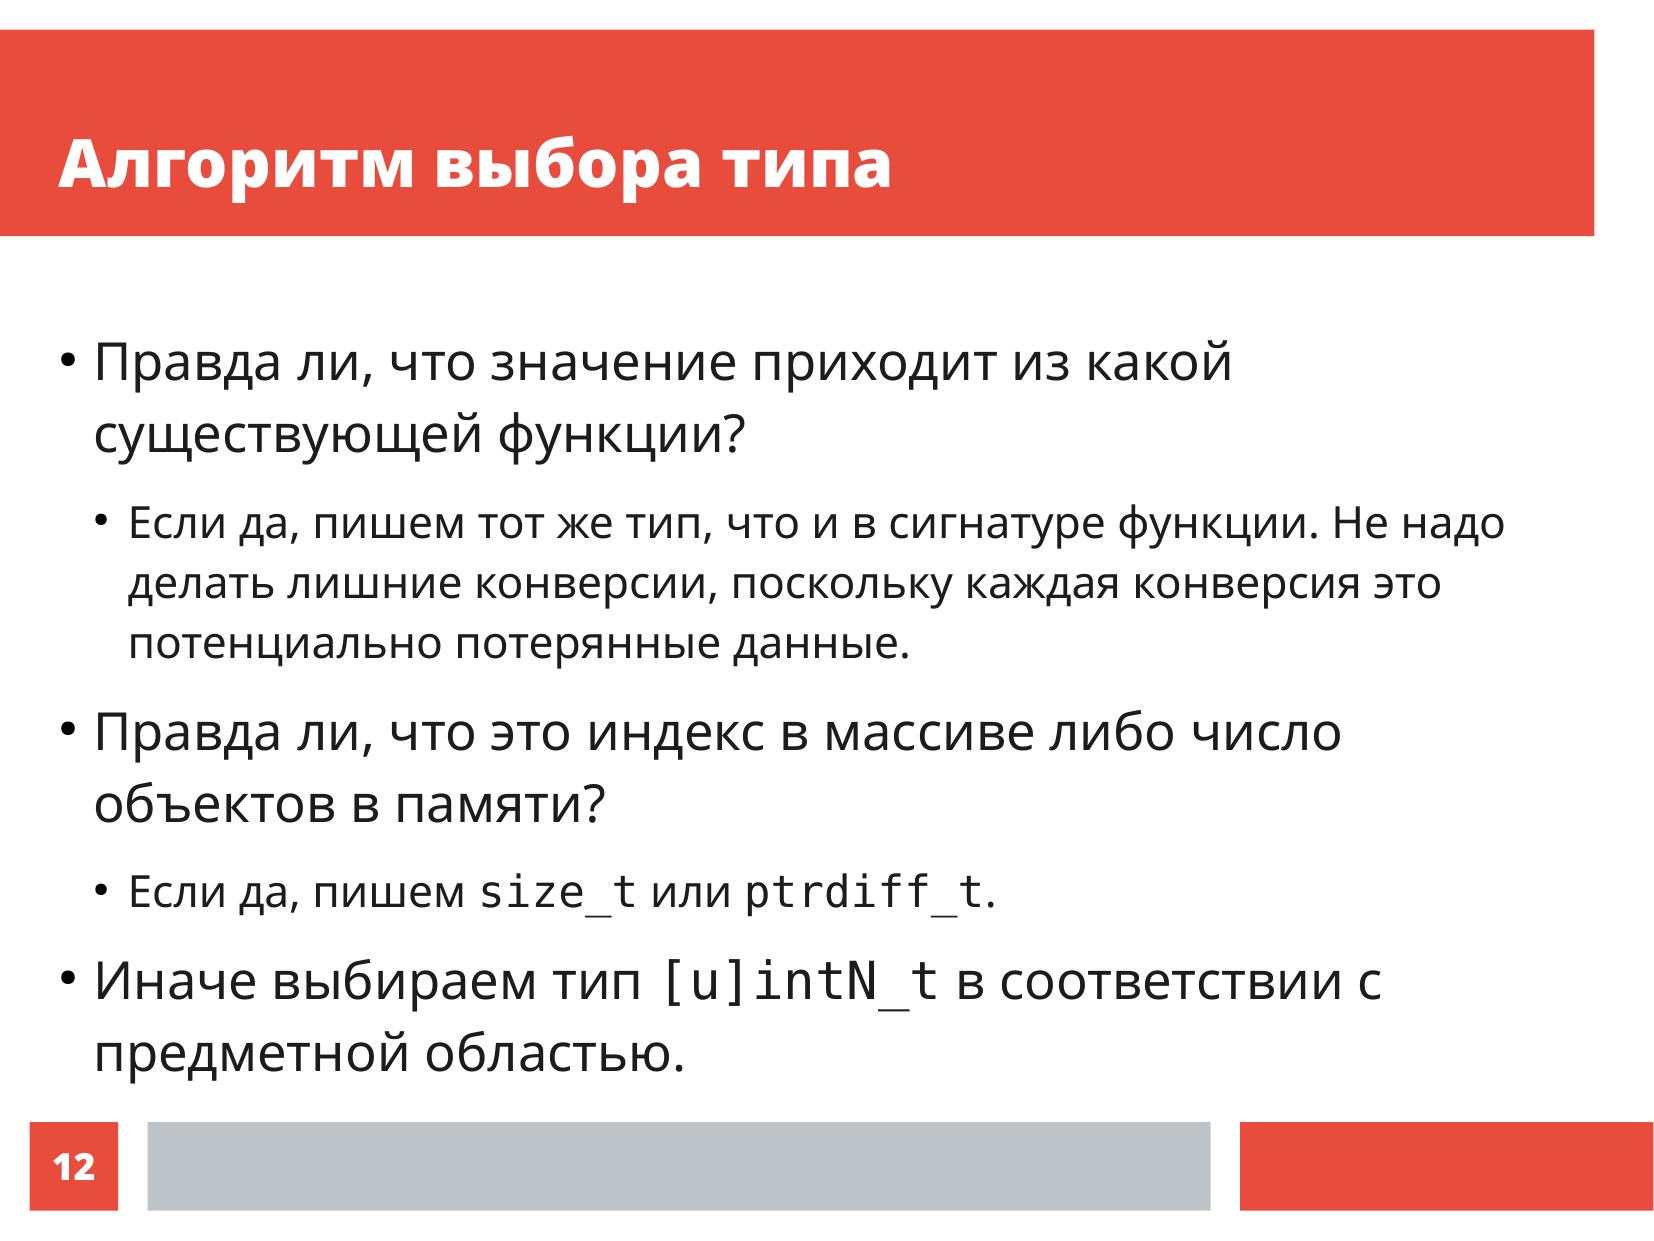

# Алгоритм выбора типа
Правда ли, что значение приходит из какой существующей функции?
Если да, пишем тот же тип, что и в сигнатуре функции. Не надо делать лишние конверсии, поскольку каждая конверсия это потенциально потерянные данные.
Правда ли, что это индекс в массиве либо число объектов в памяти?
Если да, пишем size_t или ptrdiff_t.
Иначе выбираем тип [u]intN_t в соответствии с предметной областью.
12